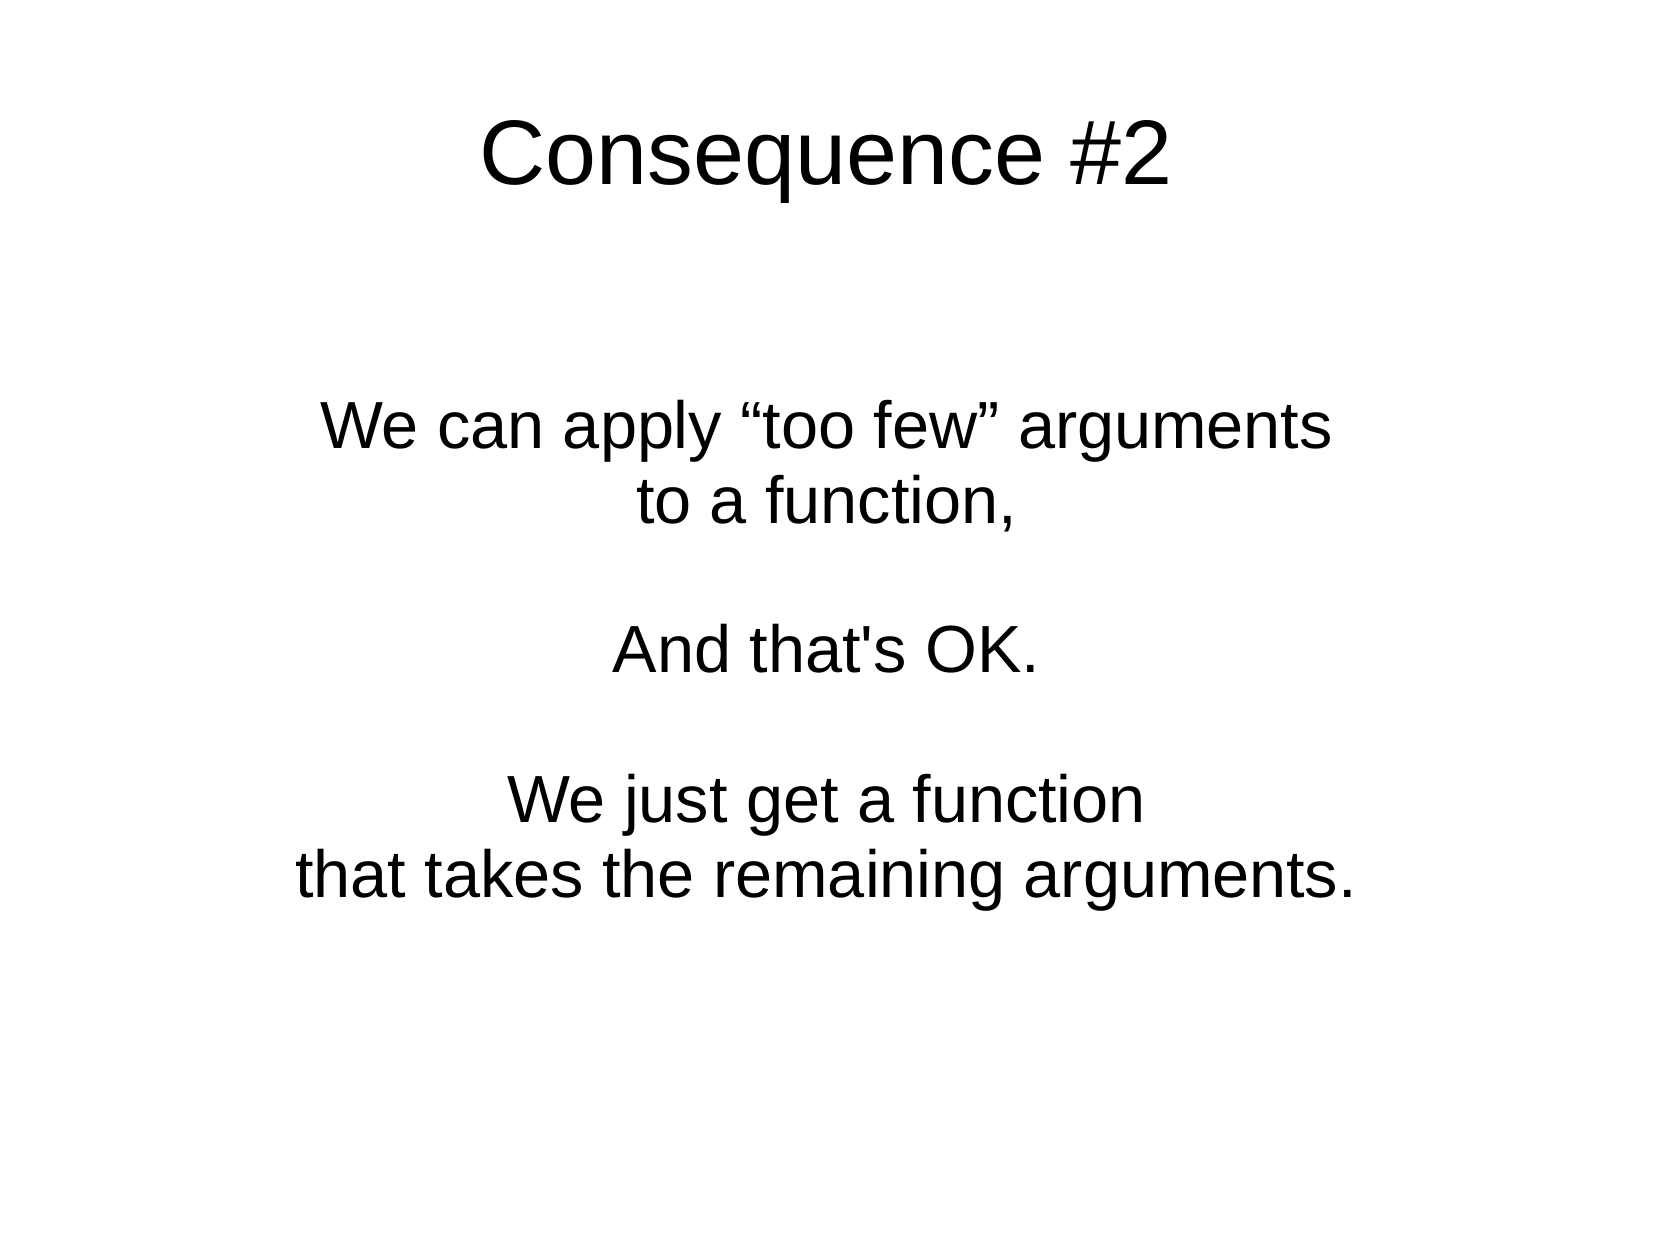

# Consequence #2
We can apply “too few” arguments
to a function,
And that's OK.
We just get a function
that takes the remaining arguments.